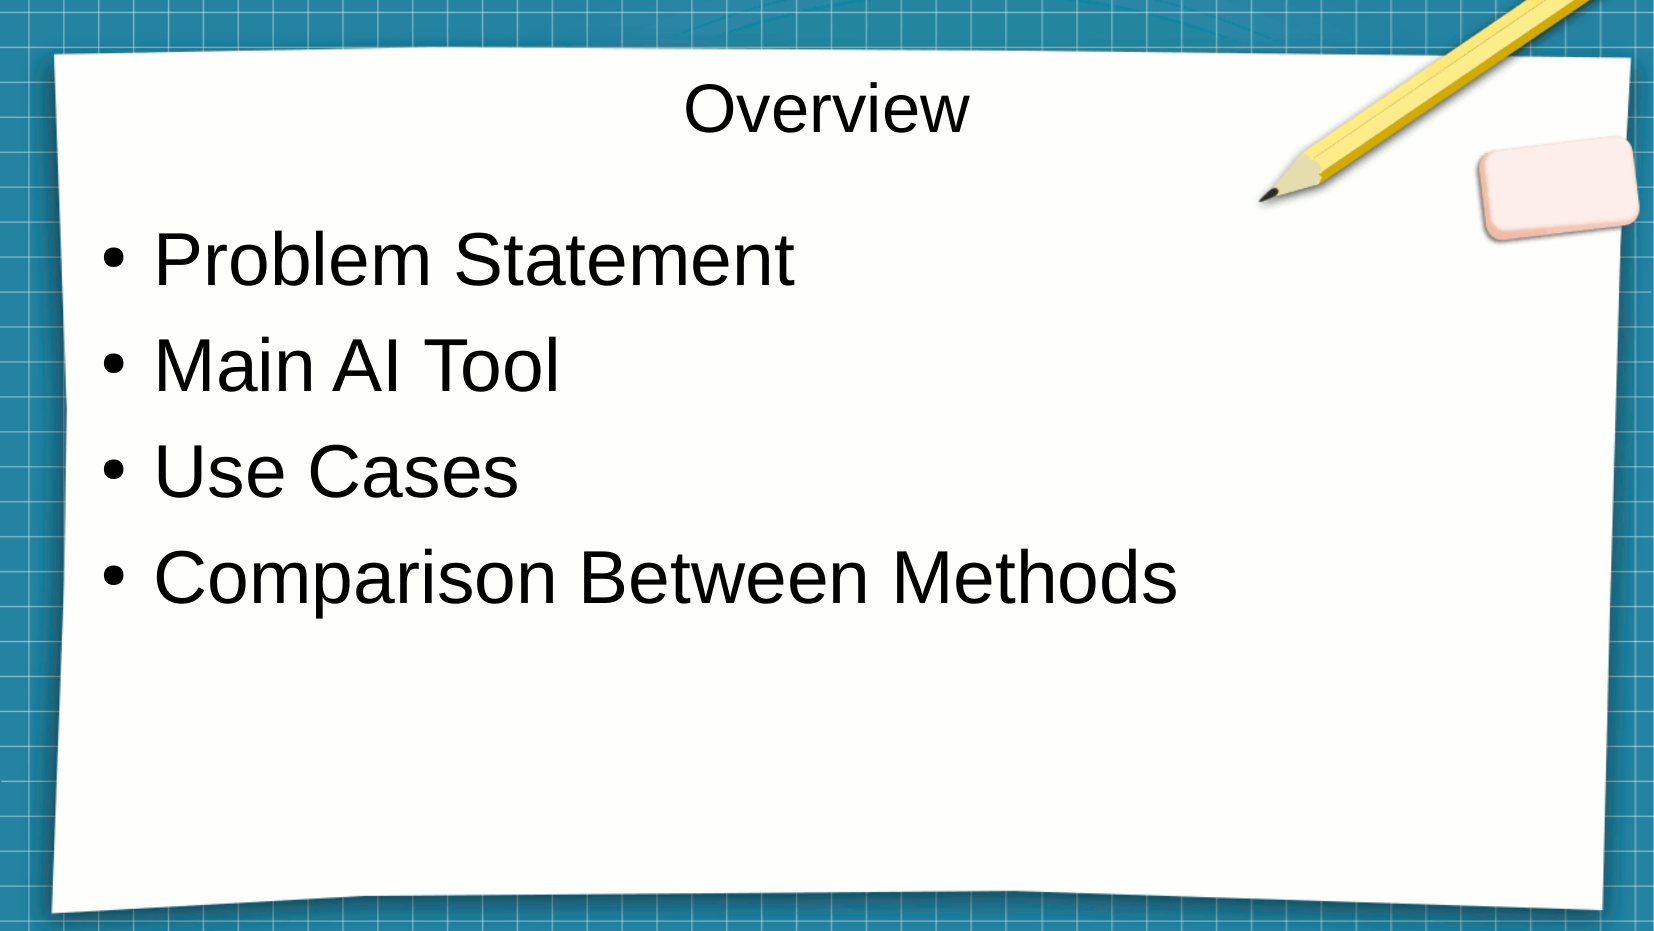

# Overview
Problem Statement
Main AI Tool
Use Cases
Comparison Between Methods